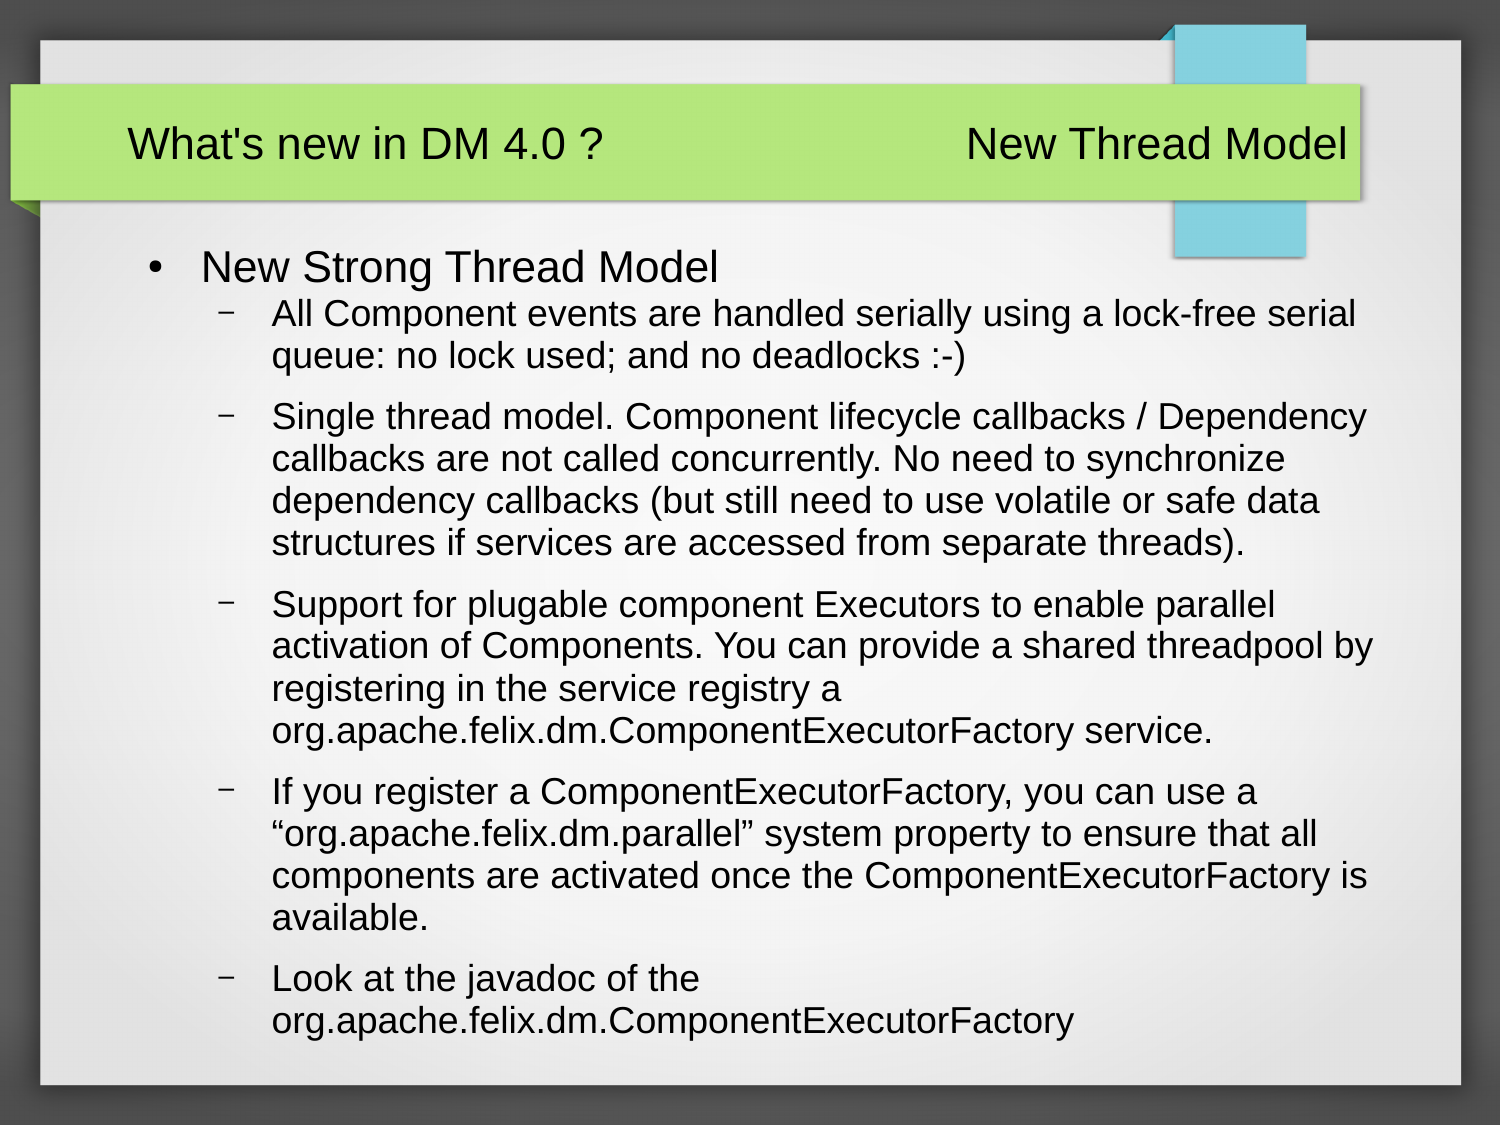

# What's new in DM 4.0 ? New Thread Model
New Strong Thread Model
All Component events are handled serially using a lock-free serial queue: no lock used; and no deadlocks :-)
Single thread model. Component lifecycle callbacks / Dependency callbacks are not called concurrently. No need to synchronize dependency callbacks (but still need to use volatile or safe data structures if services are accessed from separate threads).
Support for plugable component Executors to enable parallel activation of Components. You can provide a shared threadpool by registering in the service registry a org.apache.felix.dm.ComponentExecutorFactory service.
If you register a ComponentExecutorFactory, you can use a “org.apache.felix.dm.parallel” system property to ensure that all components are activated once the ComponentExecutorFactory is available.
Look at the javadoc of the org.apache.felix.dm.ComponentExecutorFactory